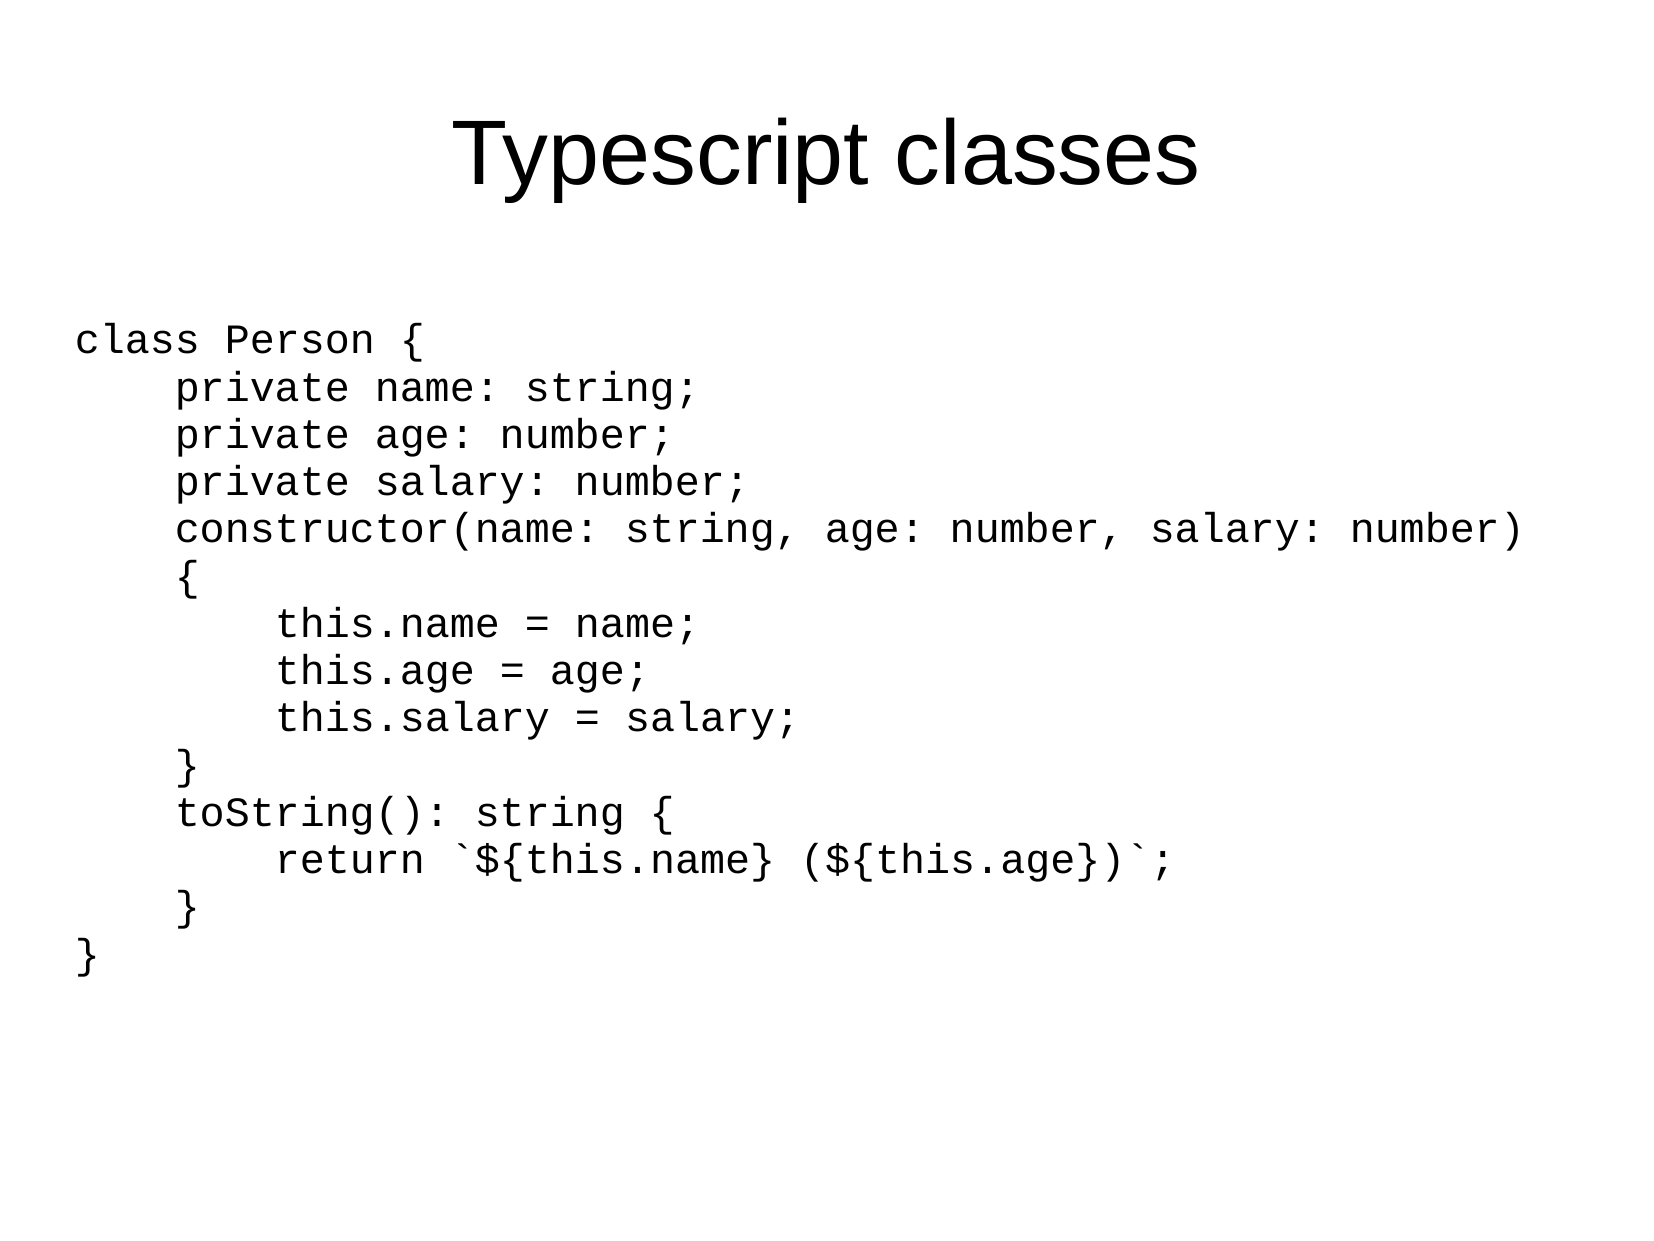

# Typescript classes
class Person {
 private name: string;
 private age: number;
 private salary: number;
 constructor(name: string, age: number, salary: number) 	 {
 this.name = name;
 this.age = age;
 this.salary = salary;
 }
 toString(): string {
 return `${this.name} (${this.age})`;
 }
}